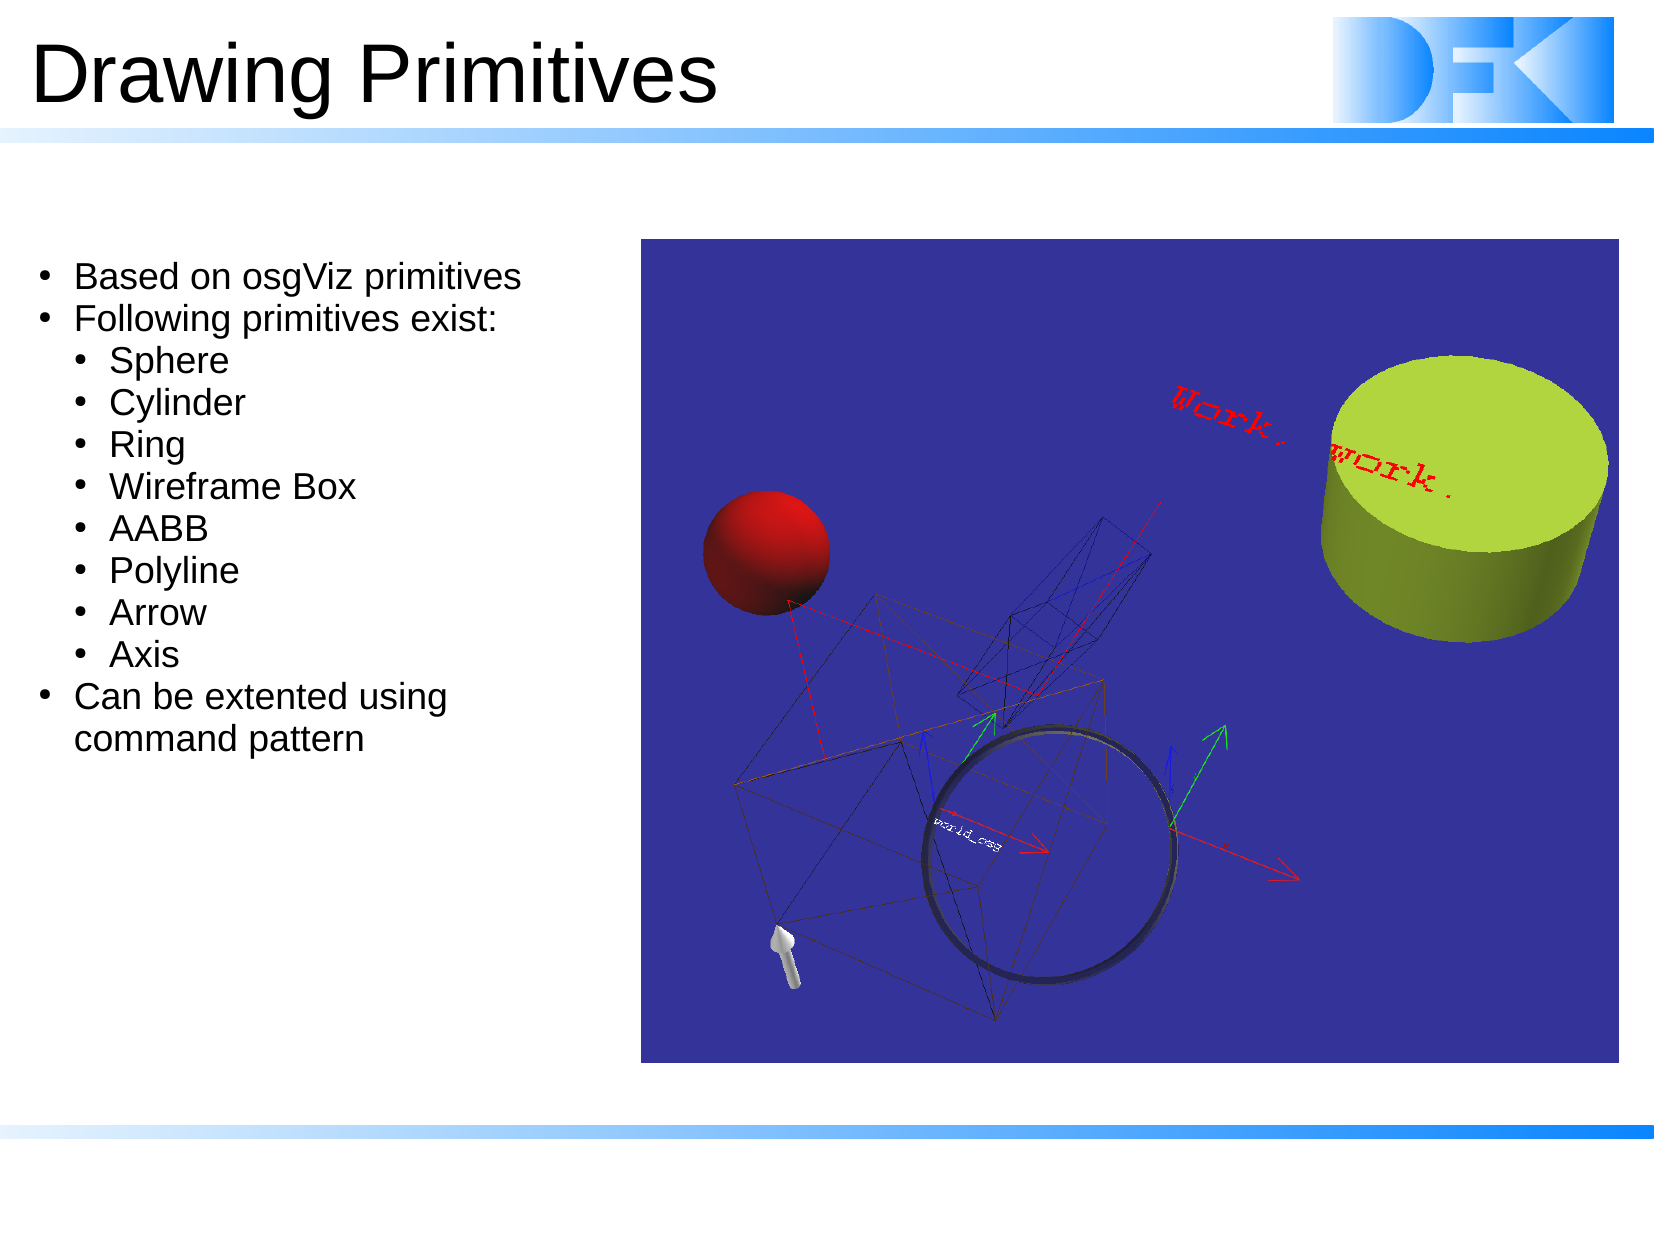

# Drawing Primitives
Based on osgViz primitives
Following primitives exist:
Sphere
Cylinder
Ring
Wireframe Box
AABB
Polyline
Arrow
Axis
Can be extented using command pattern